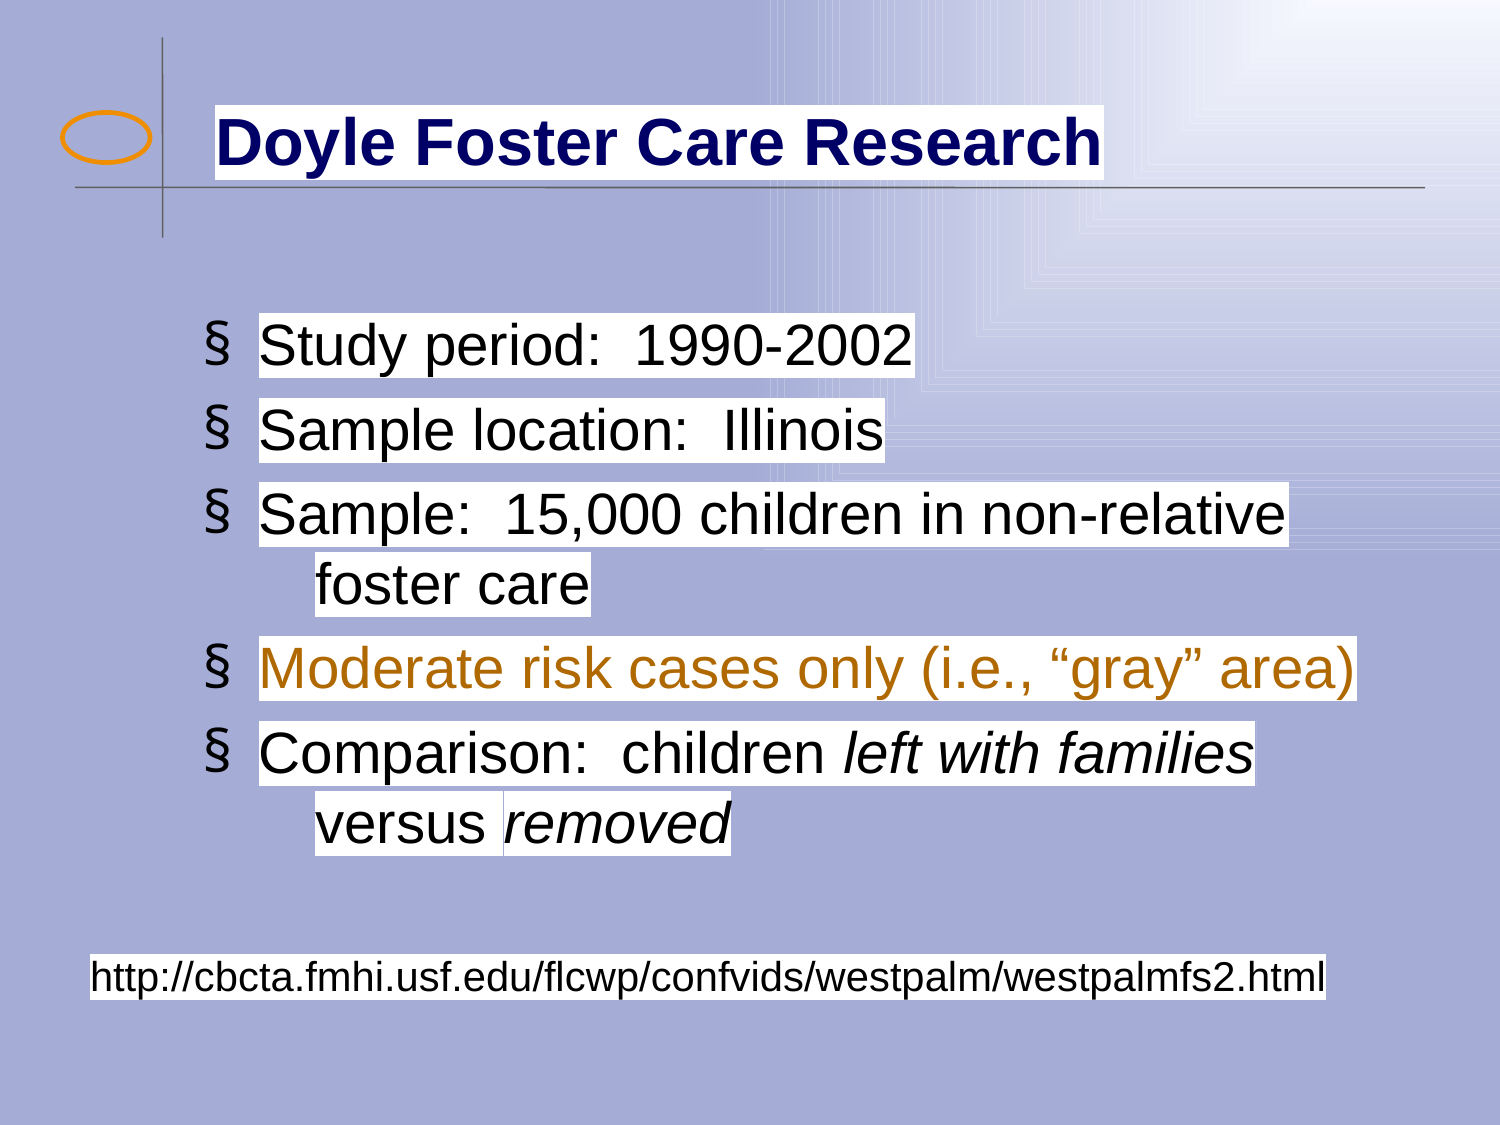

# Doyle Foster Care Research
Study period: 1990-2002
Sample location: Illinois
Sample: 15,000 children in non-relative foster care
Moderate risk cases only (i.e., “gray” area)
Comparison: children left with families versus removed
http://cbcta.fmhi.usf.edu/flcwp/confvids/westpalm/westpalmfs2.html